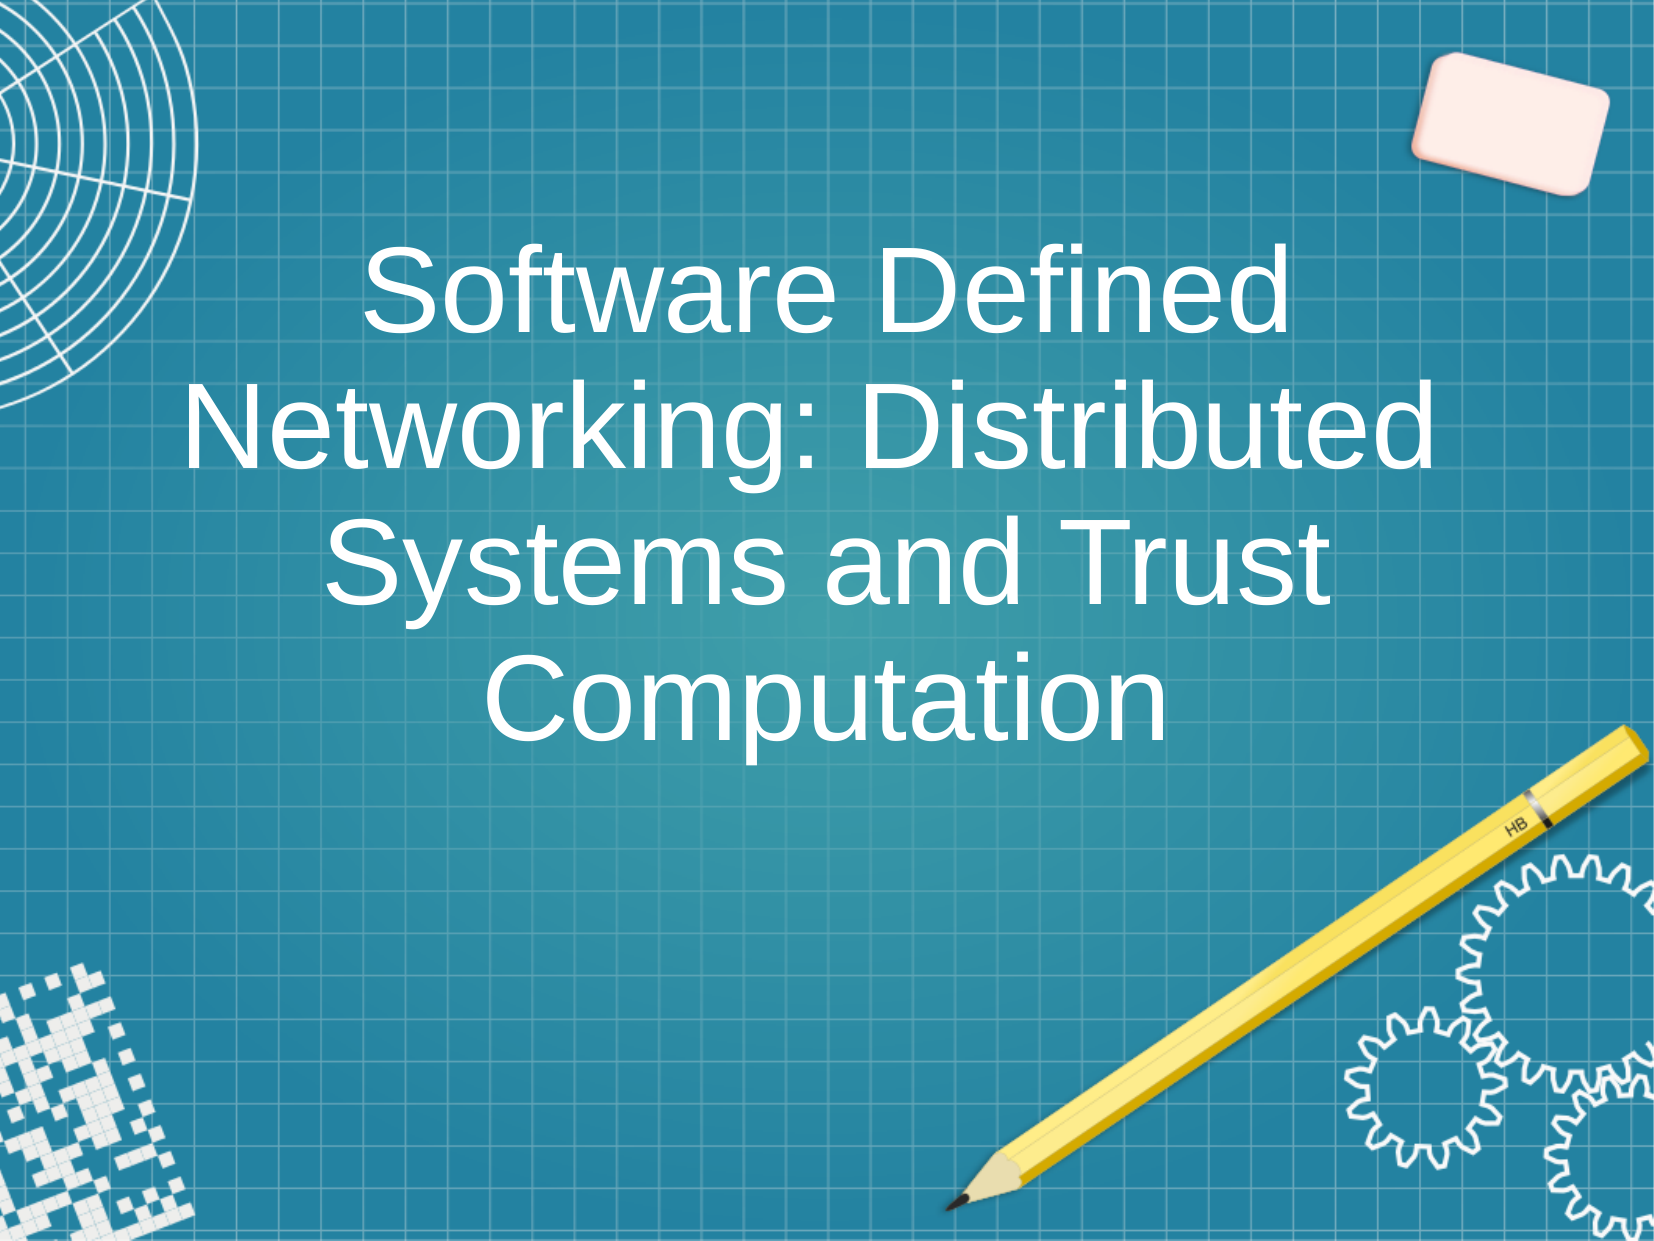

# Software Defined Networking: Distributed Systems and Trust Computation